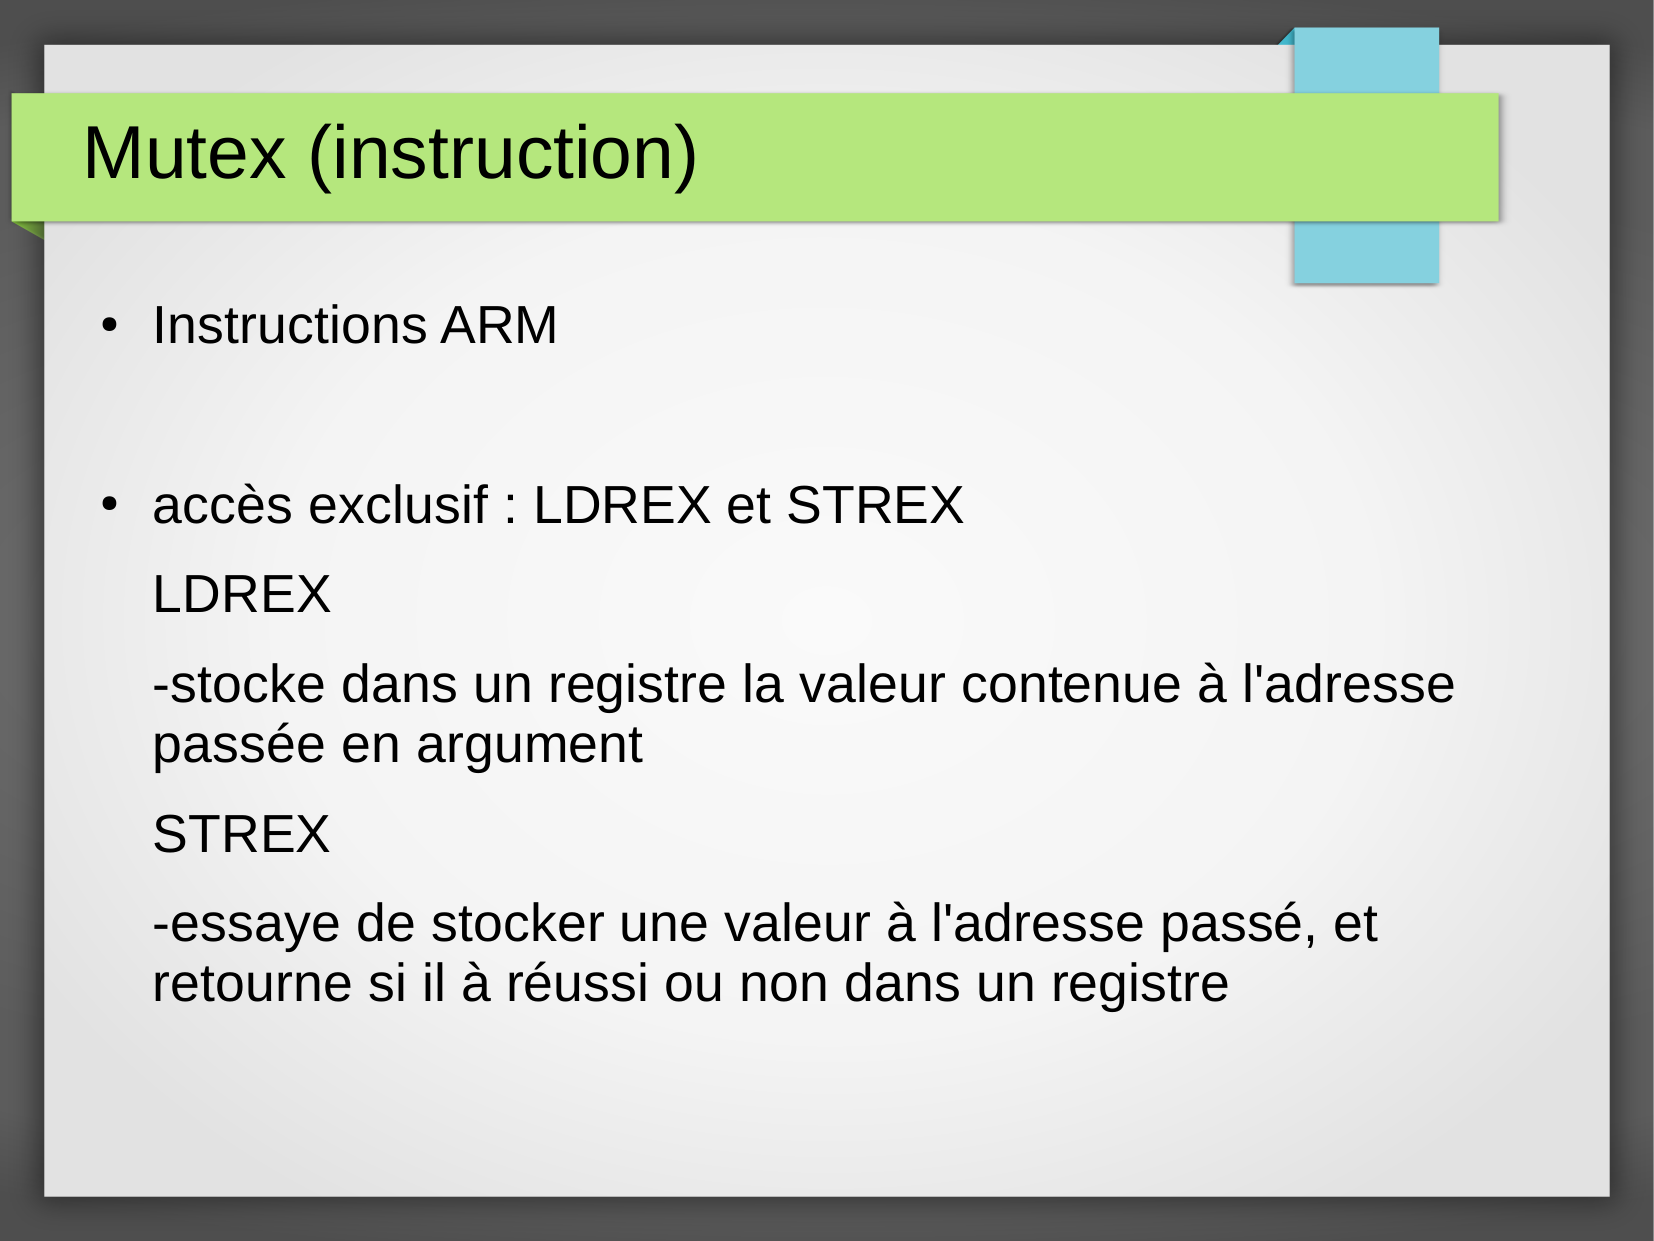

# Mutex (instruction)
Instructions ARM
accès exclusif : LDREX et STREX
LDREX
-stocke dans un registre la valeur contenue à l'adresse passée en argument
STREX
-essaye de stocker une valeur à l'adresse passé, et retourne si il à réussi ou non dans un registre